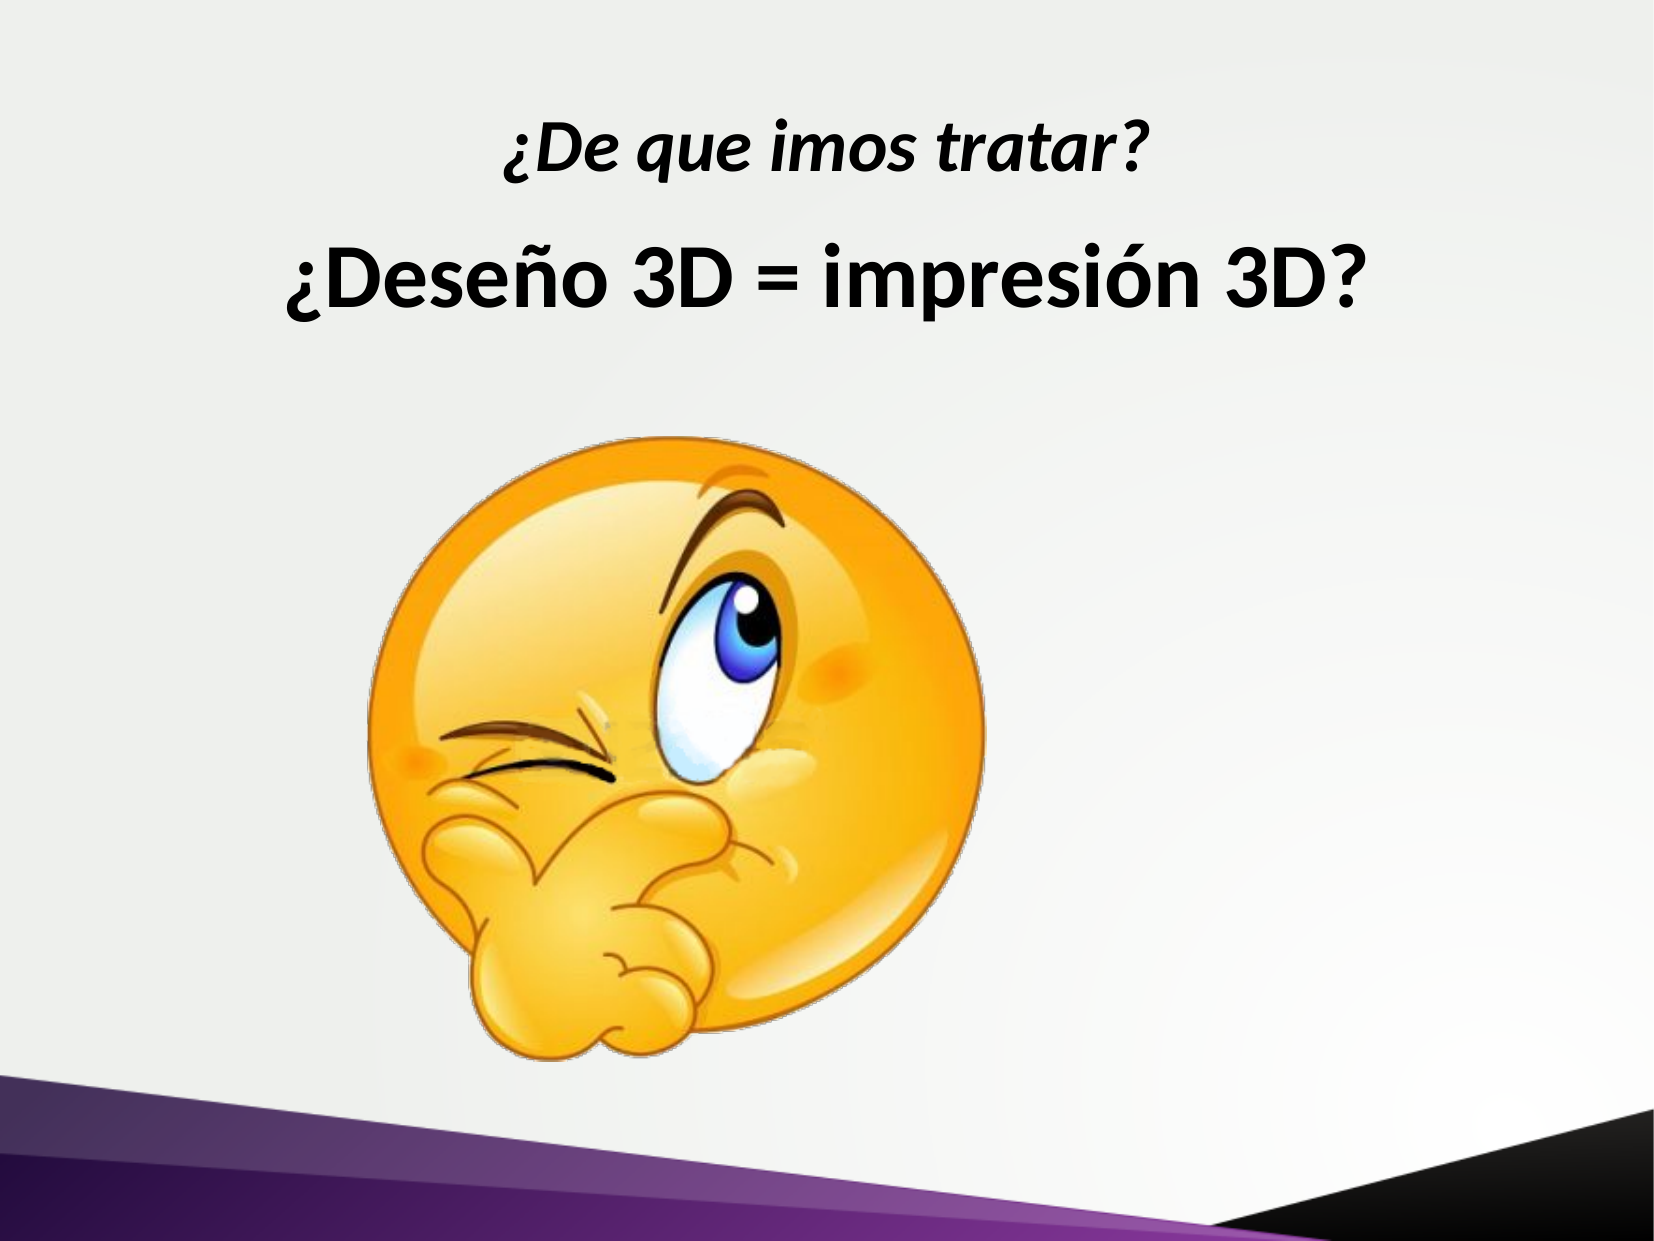

¿De que imos tratar?
# ¿Deseño 3D = impresión 3D?